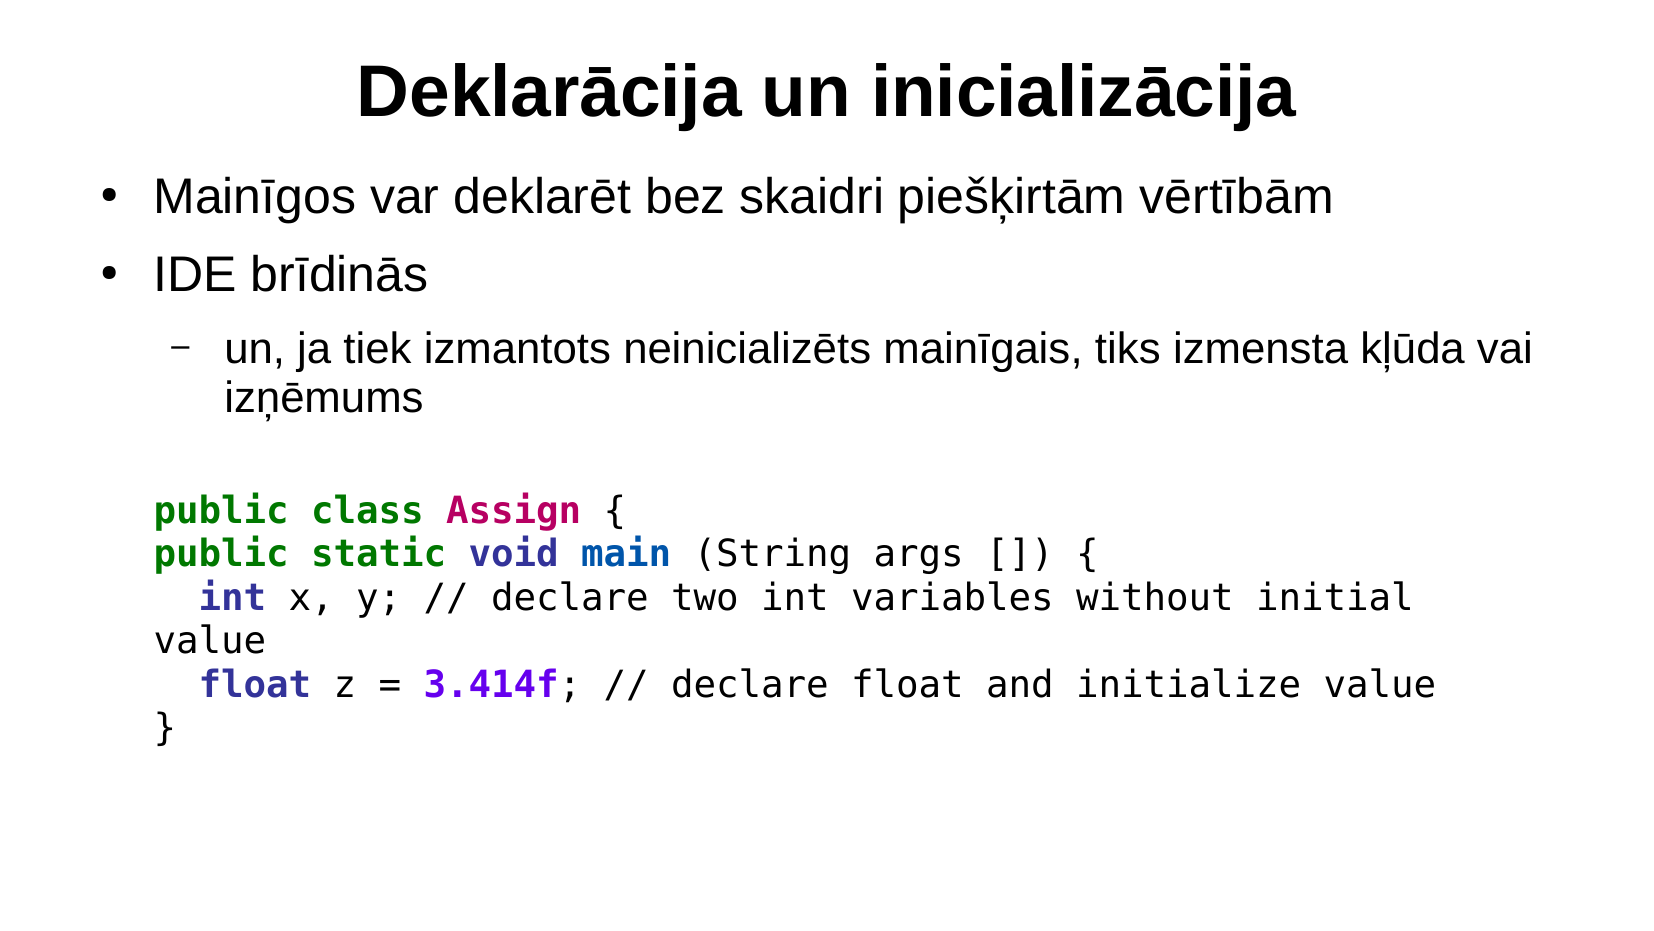

# Deklarācija un inicializācija
Mainīgos var deklarēt bez skaidri piešķirtām vērtībām
IDE brīdinās
un, ja tiek izmantots neinicializēts mainīgais, tiks izmensta kļūda vai izņēmums
public class Assign {
public static void main (String args []) {
 int x, y; // declare two int variables without initial value
 float z = 3.414f; // declare float and initialize value
}